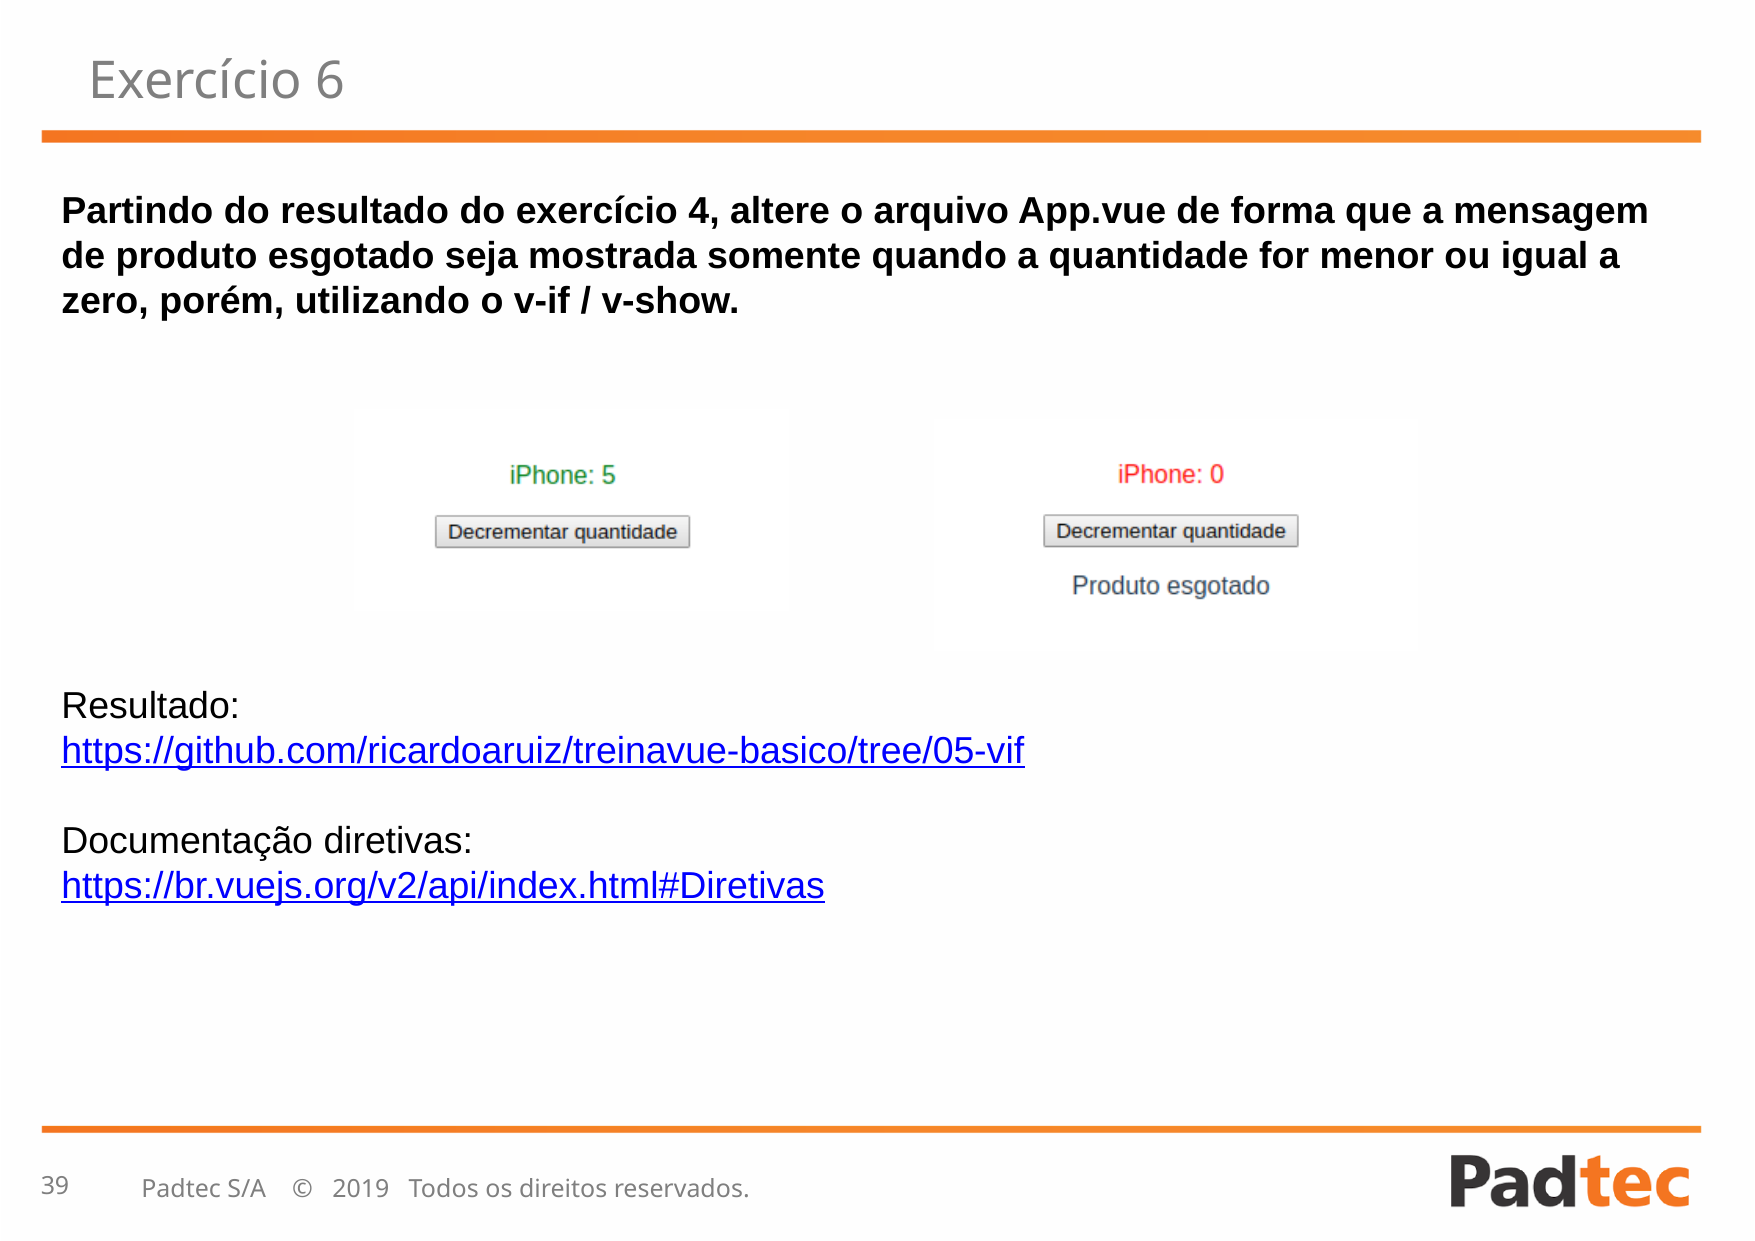

# Exercício 6
Partindo do resultado do exercício 4, altere o arquivo App.vue de forma que a mensagem de produto esgotado seja mostrada somente quando a quantidade for menor ou igual a zero, porém, utilizando o v-if / v-show.
Resultado:
https://github.com/ricardoaruiz/treinavue-basico/tree/05-vif
Documentação diretivas:
https://br.vuejs.org/v2/api/index.html#Diretivas